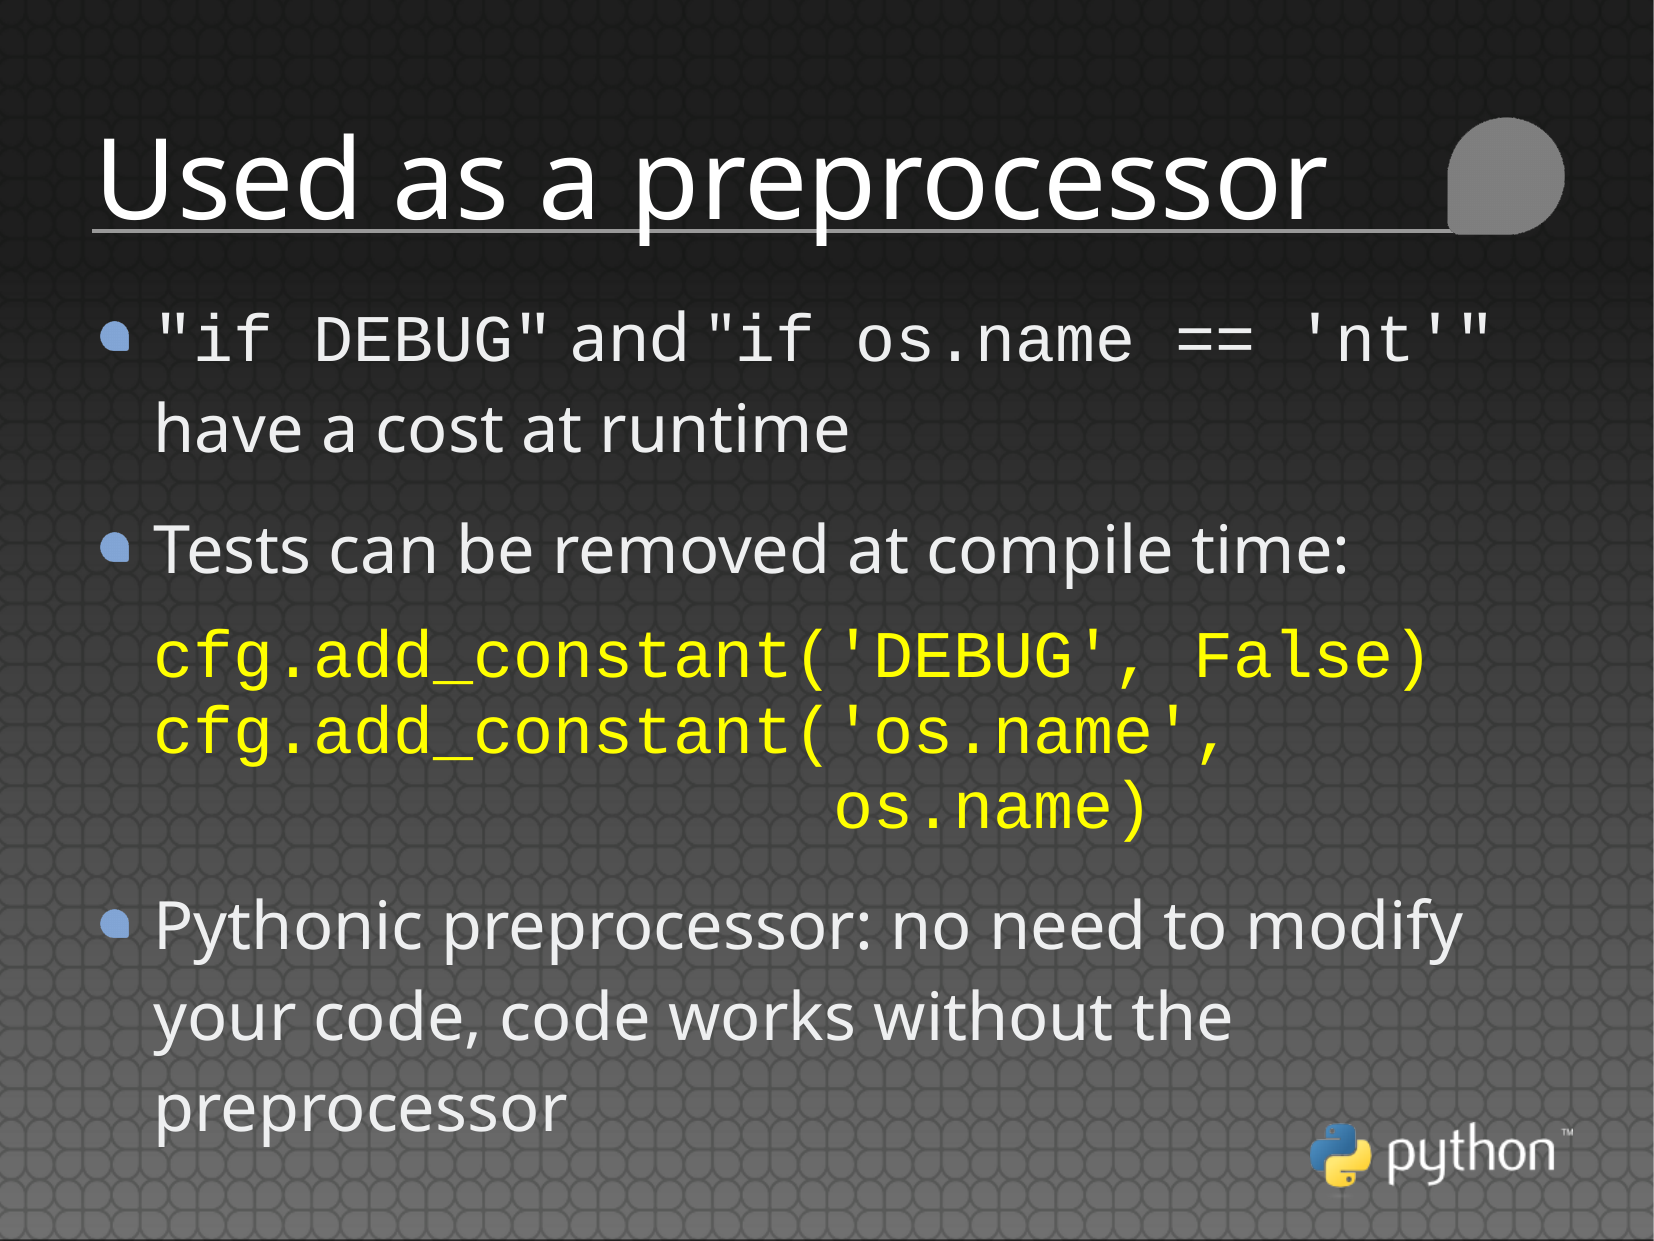

Used as a preprocessor
# "if DEBUG" and "if os.name == 'nt'" have a cost at runtime
Tests can be removed at compile time:
cfg.add_constant('DEBUG', False)
cfg.add_constant('os.name',
 os.name)
Pythonic preprocessor: no need to modify your code, code works without the preprocessor